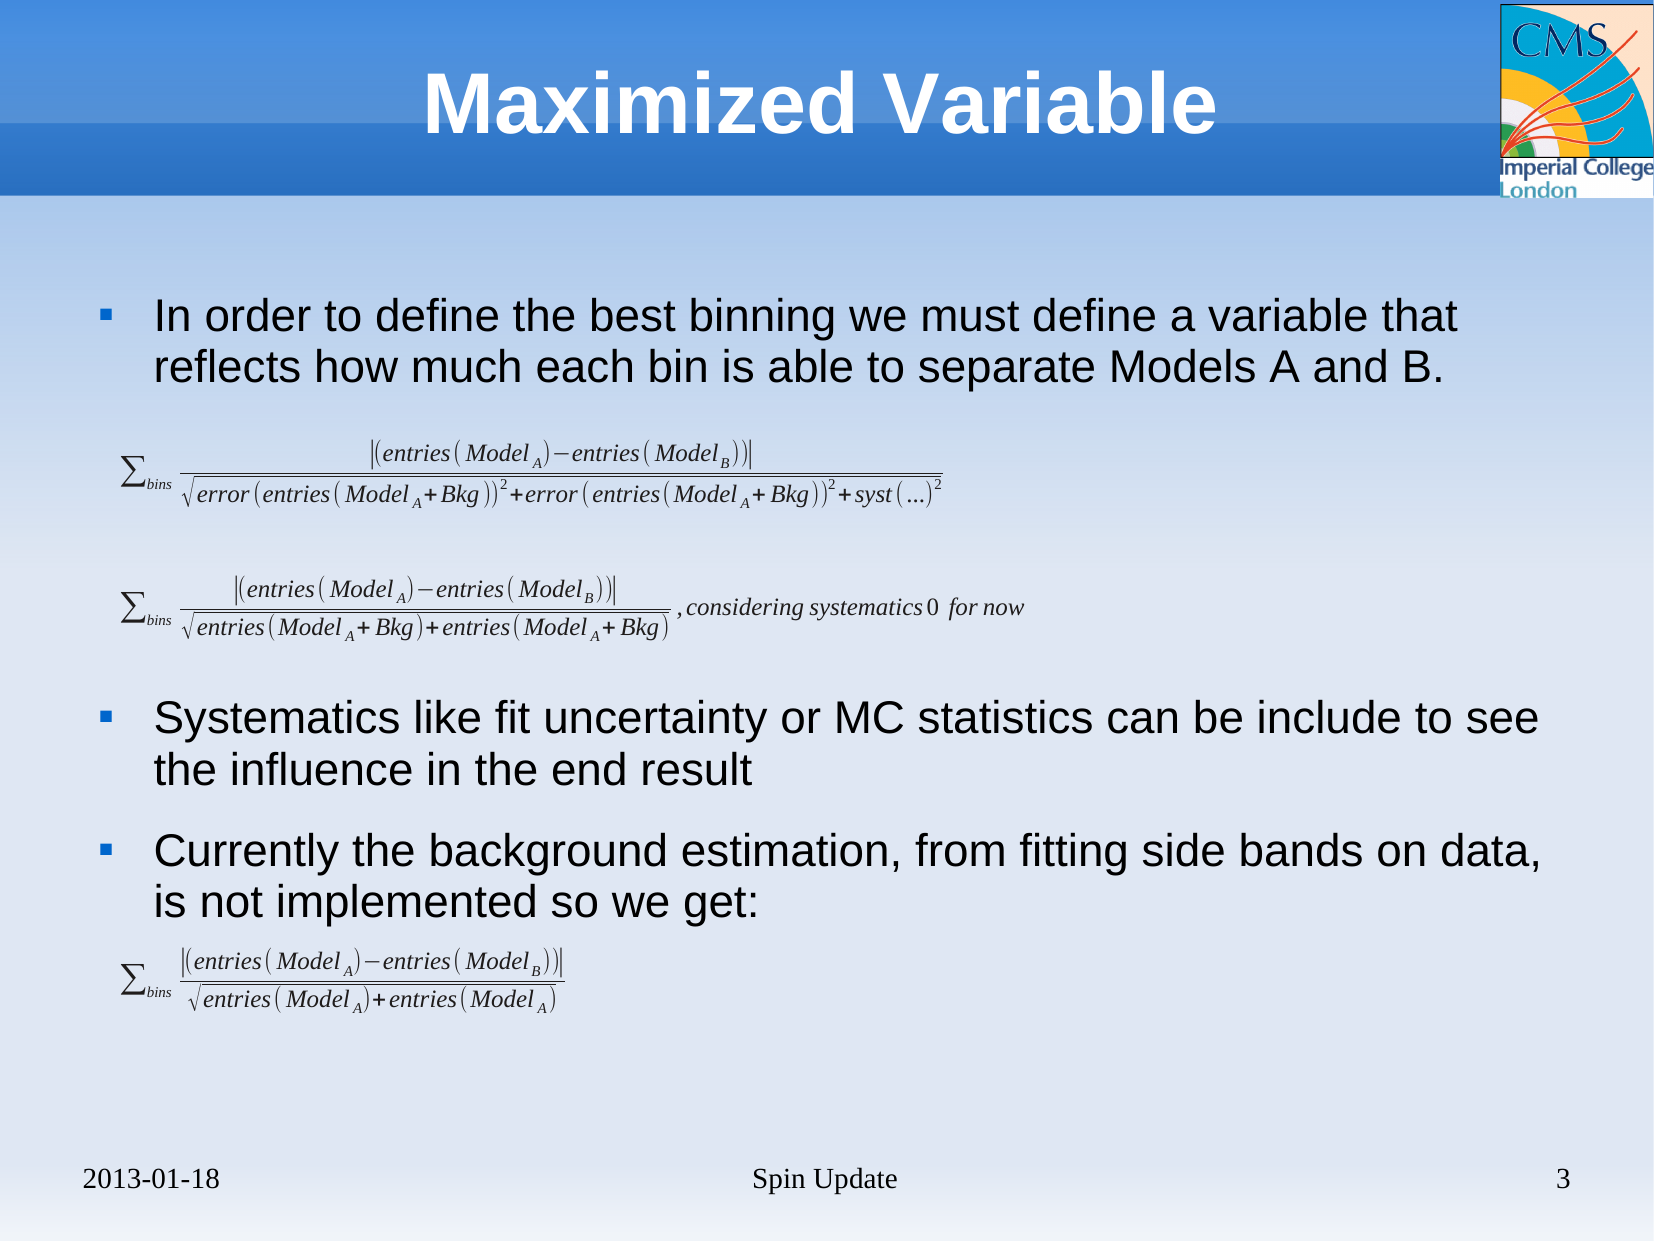

# Maximized Variable
In order to define the best binning we must define a variable that reflects how much each bin is able to separate Models A and B.
Systematics like fit uncertainty or MC statistics can be include to see the influence in the end result
Currently the background estimation, from fitting side bands on data, is not implemented so we get:
2013-01-18
Spin Update
3